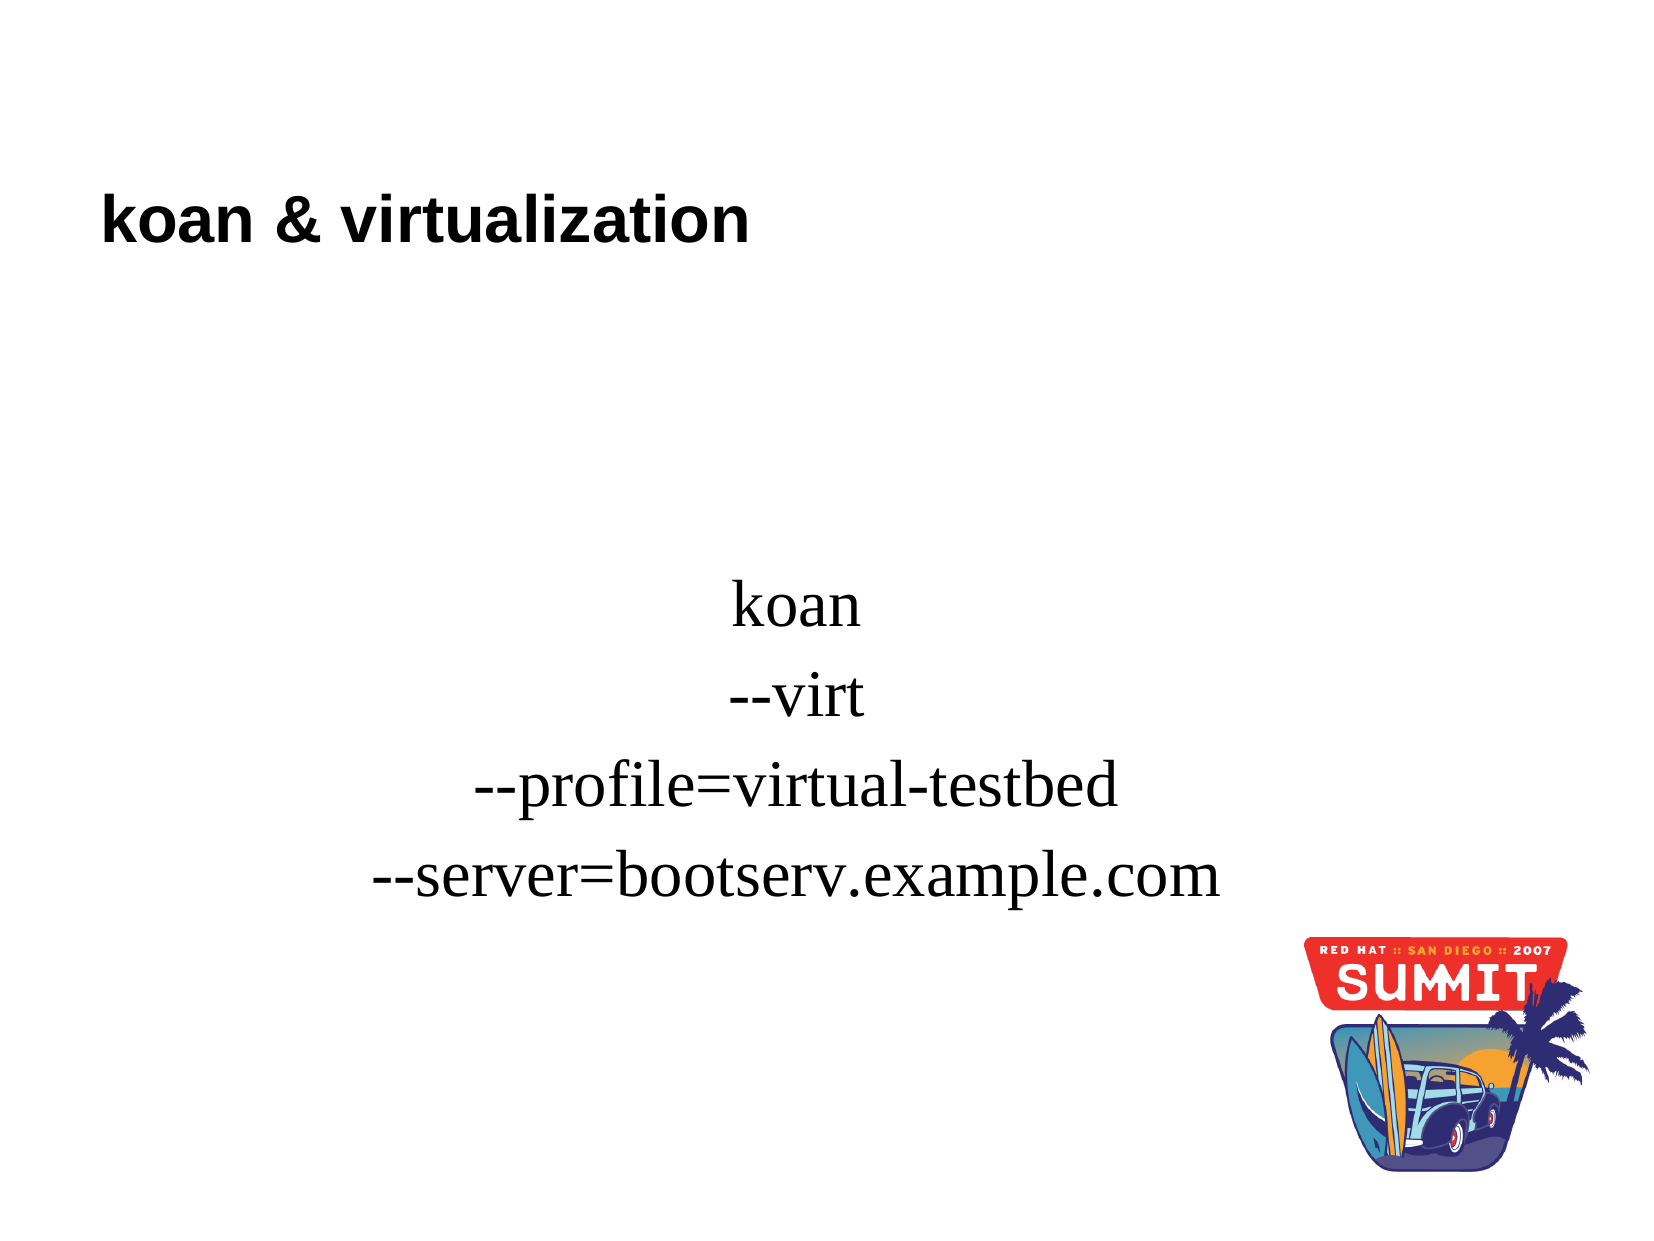

# koan & virtualization
koan
--virt
--profile=virtual-testbed
--server=bootserv.example.com